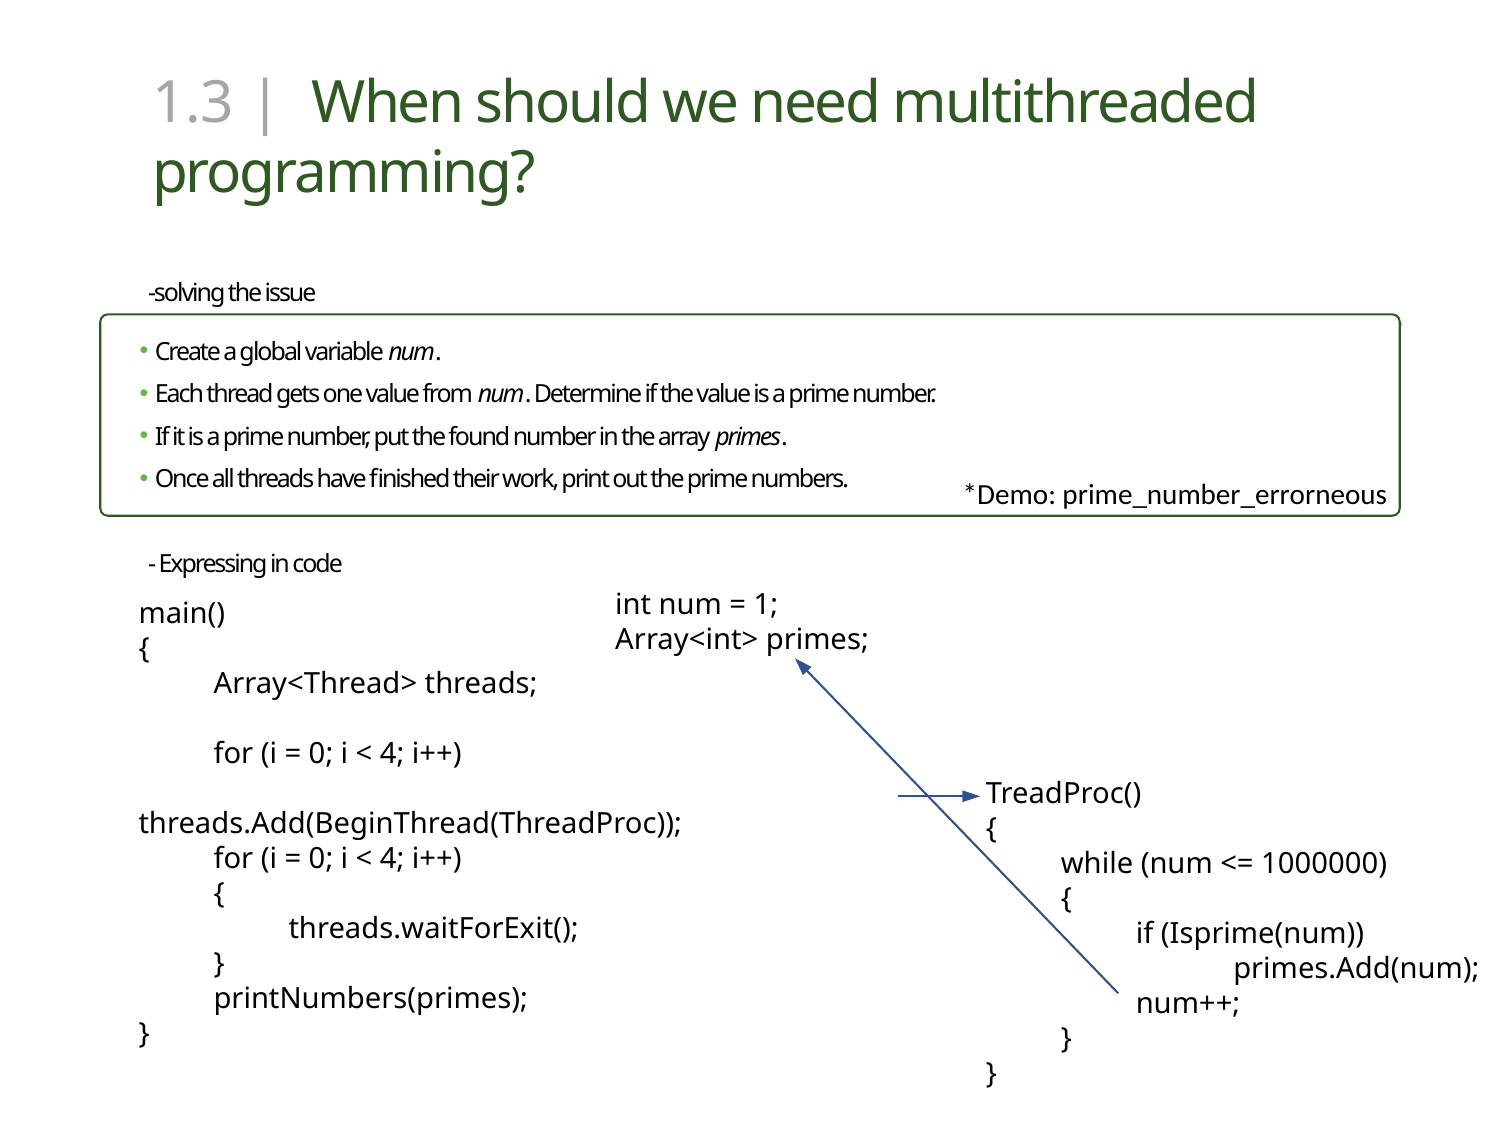

1.3 | When should we need multithreaded programming?
-solving the issue
Create a global variable num.
Each thread gets one value from num. Determine if the value is a prime number.
If it is a prime number, put the found number in the array primes.
Once all threads have finished their work, print out the prime numbers.
*Demo: prime_number_errorneous
- Expressing in code
int num = 1;
Array<int> primes;
main()
{
	Array<Thread> threads;
	for (i = 0; i < 4; i++)
			threads.Add(BeginThread(ThreadProc));
	for (i = 0; i < 4; i++)
	{
		threads.waitForExit();
	}
	printNumbers(primes);
}
TreadProc()
{
	while (num <= 1000000)
	{
		if (Isprime(num))			 primes.Add(num);
		num++;
	}
}